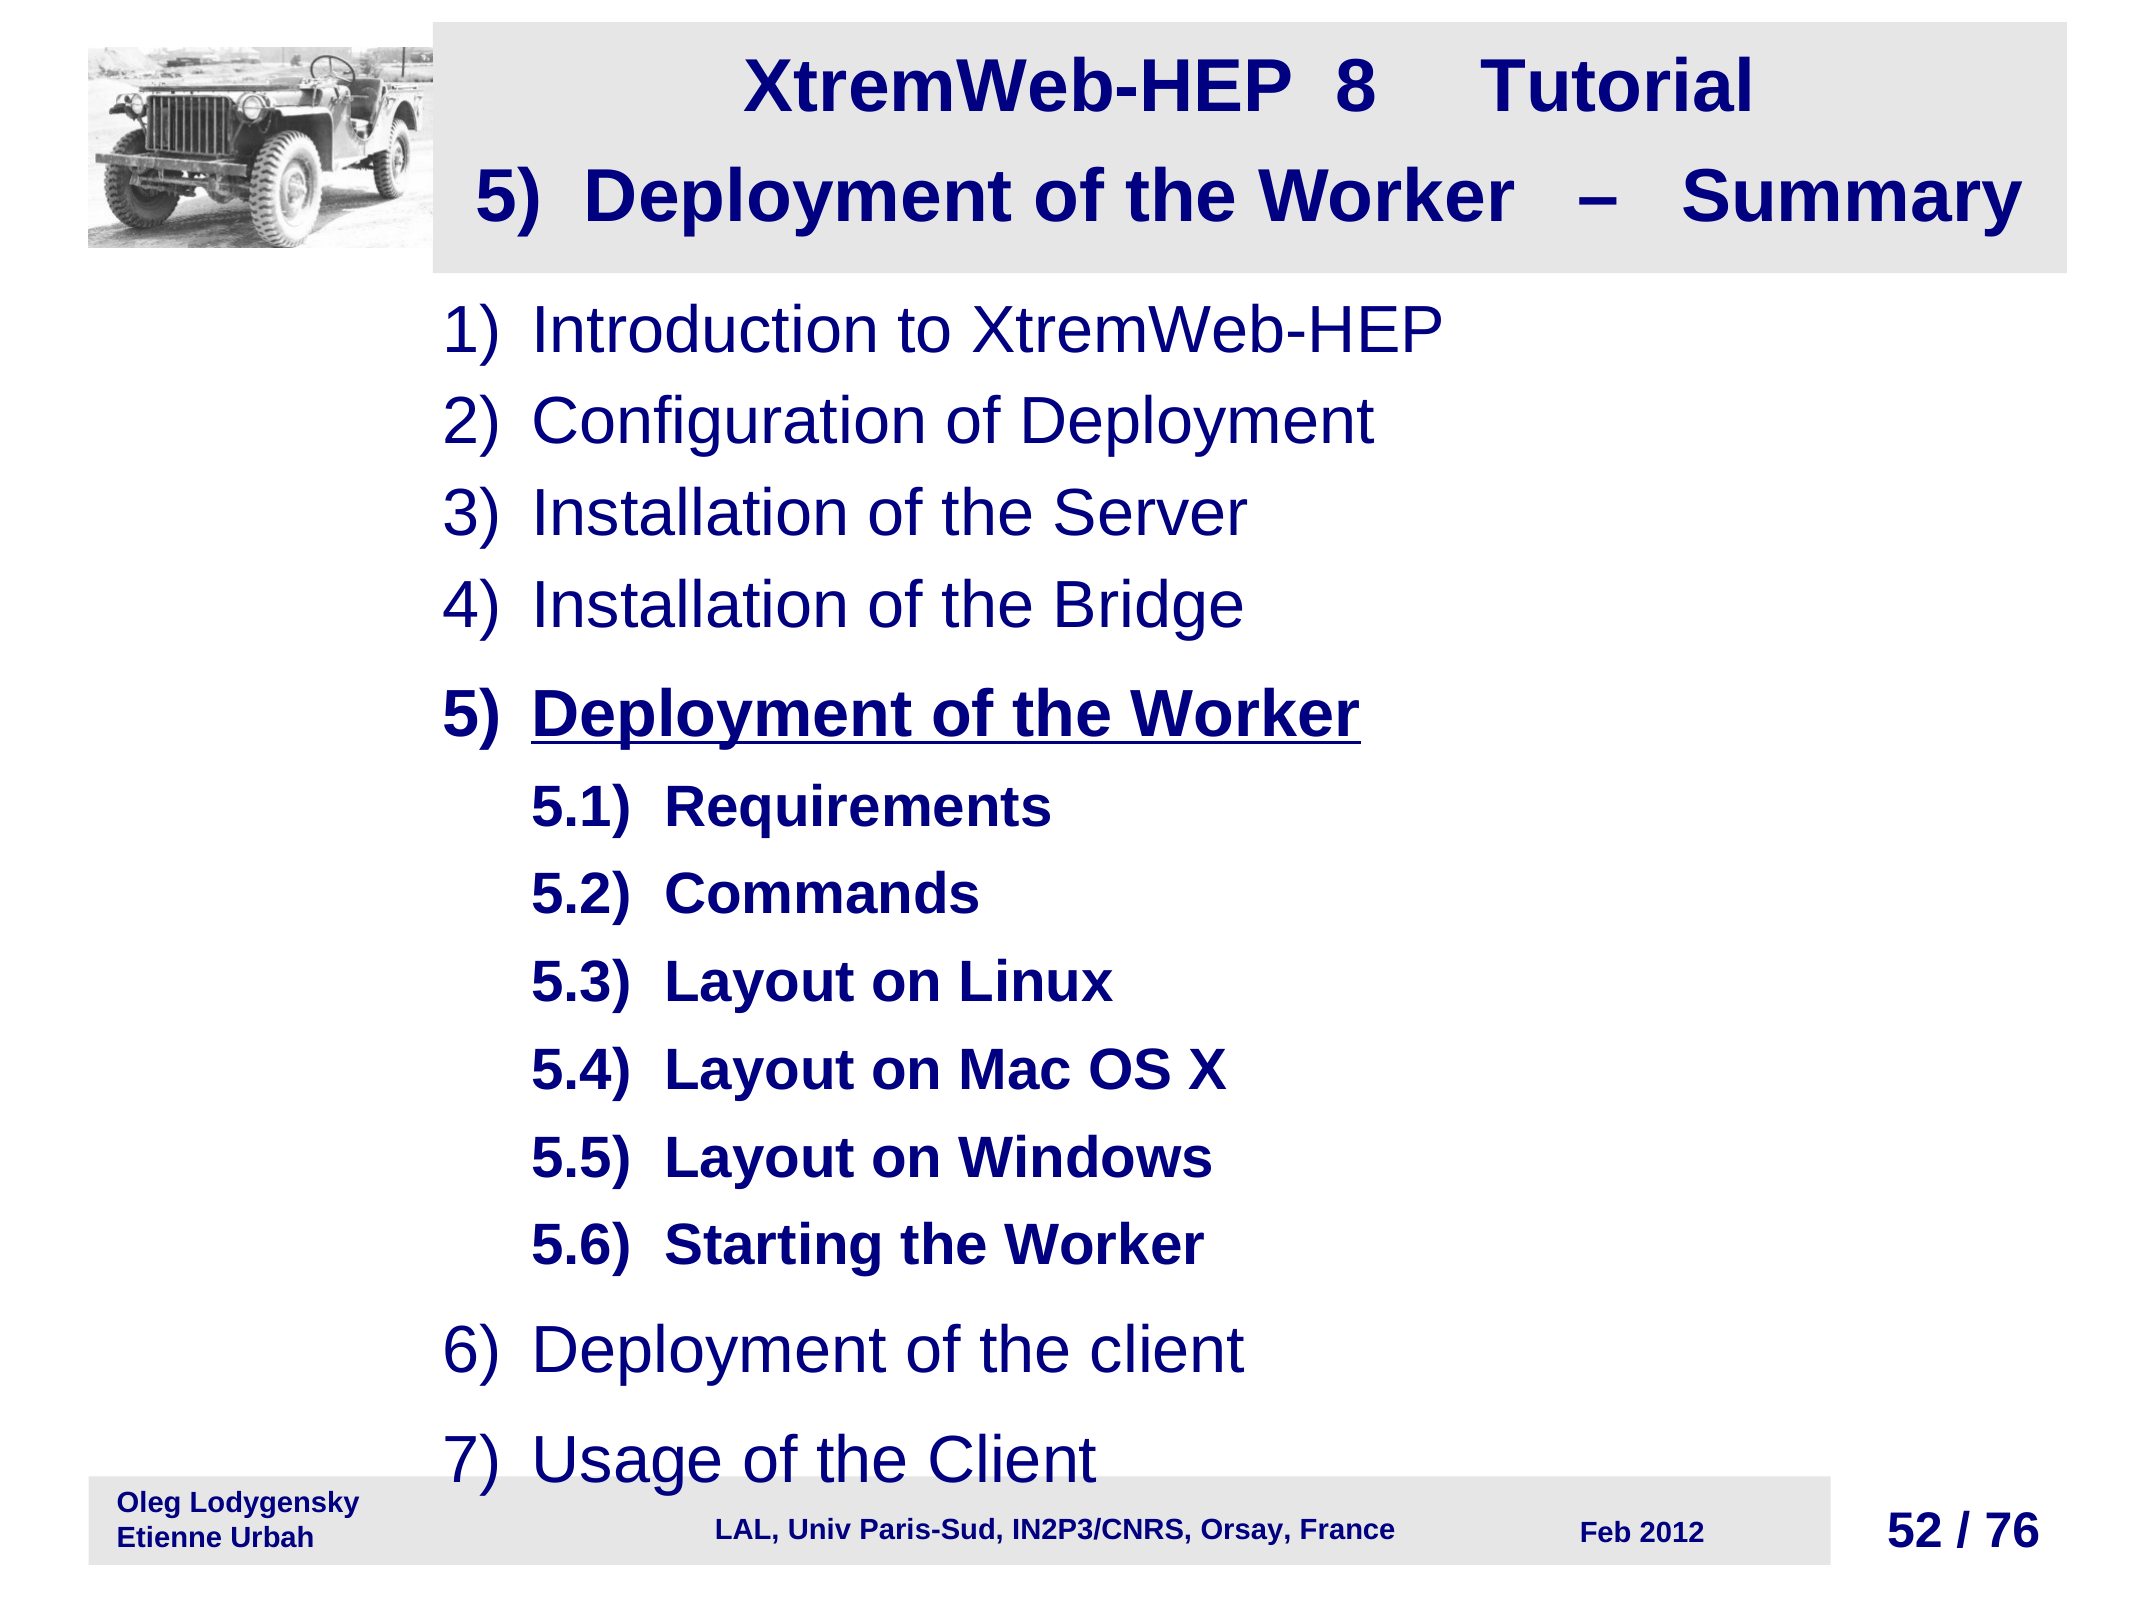

# 5) Deployment of the Worker – Summary
Introduction to XtremWeb-HEP
Configuration of Deployment
Installation of the Server
Installation of the Bridge
Deployment of the Worker
Requirements
Commands
Layout on Linux
Layout on Mac OS X
Layout on Windows
Starting the Worker
Deployment of the client
Usage of the Client
52